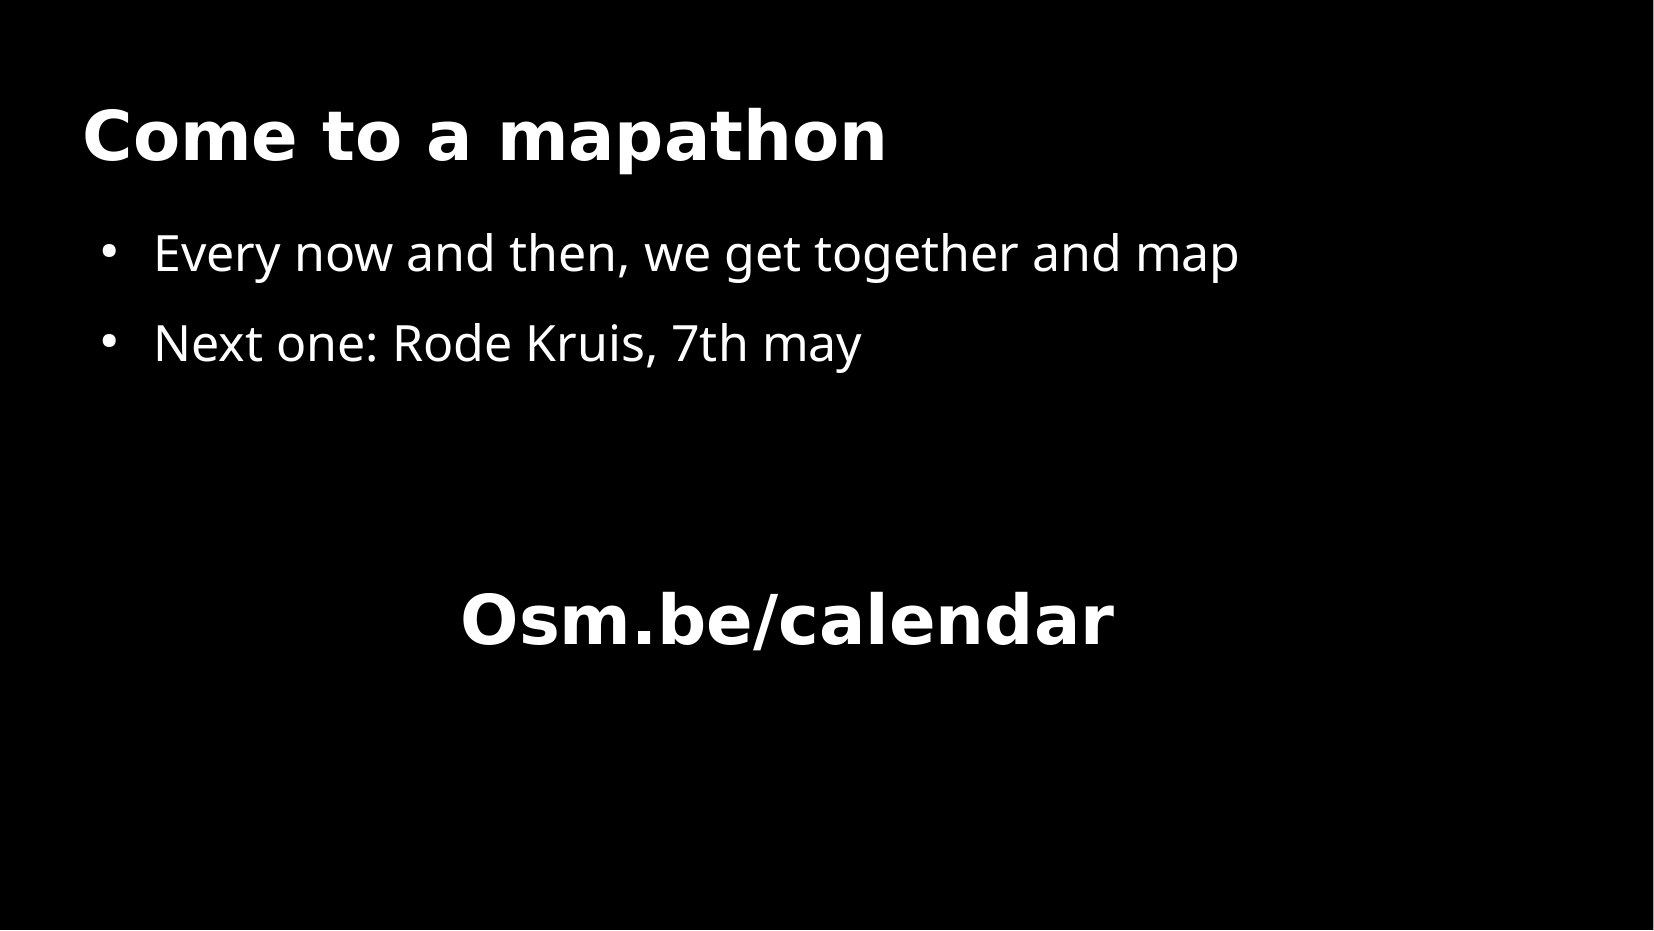

# Come to a mapathon
Every now and then, we get together and map
Next one: Rode Kruis, 7th may
Osm.be/calendar